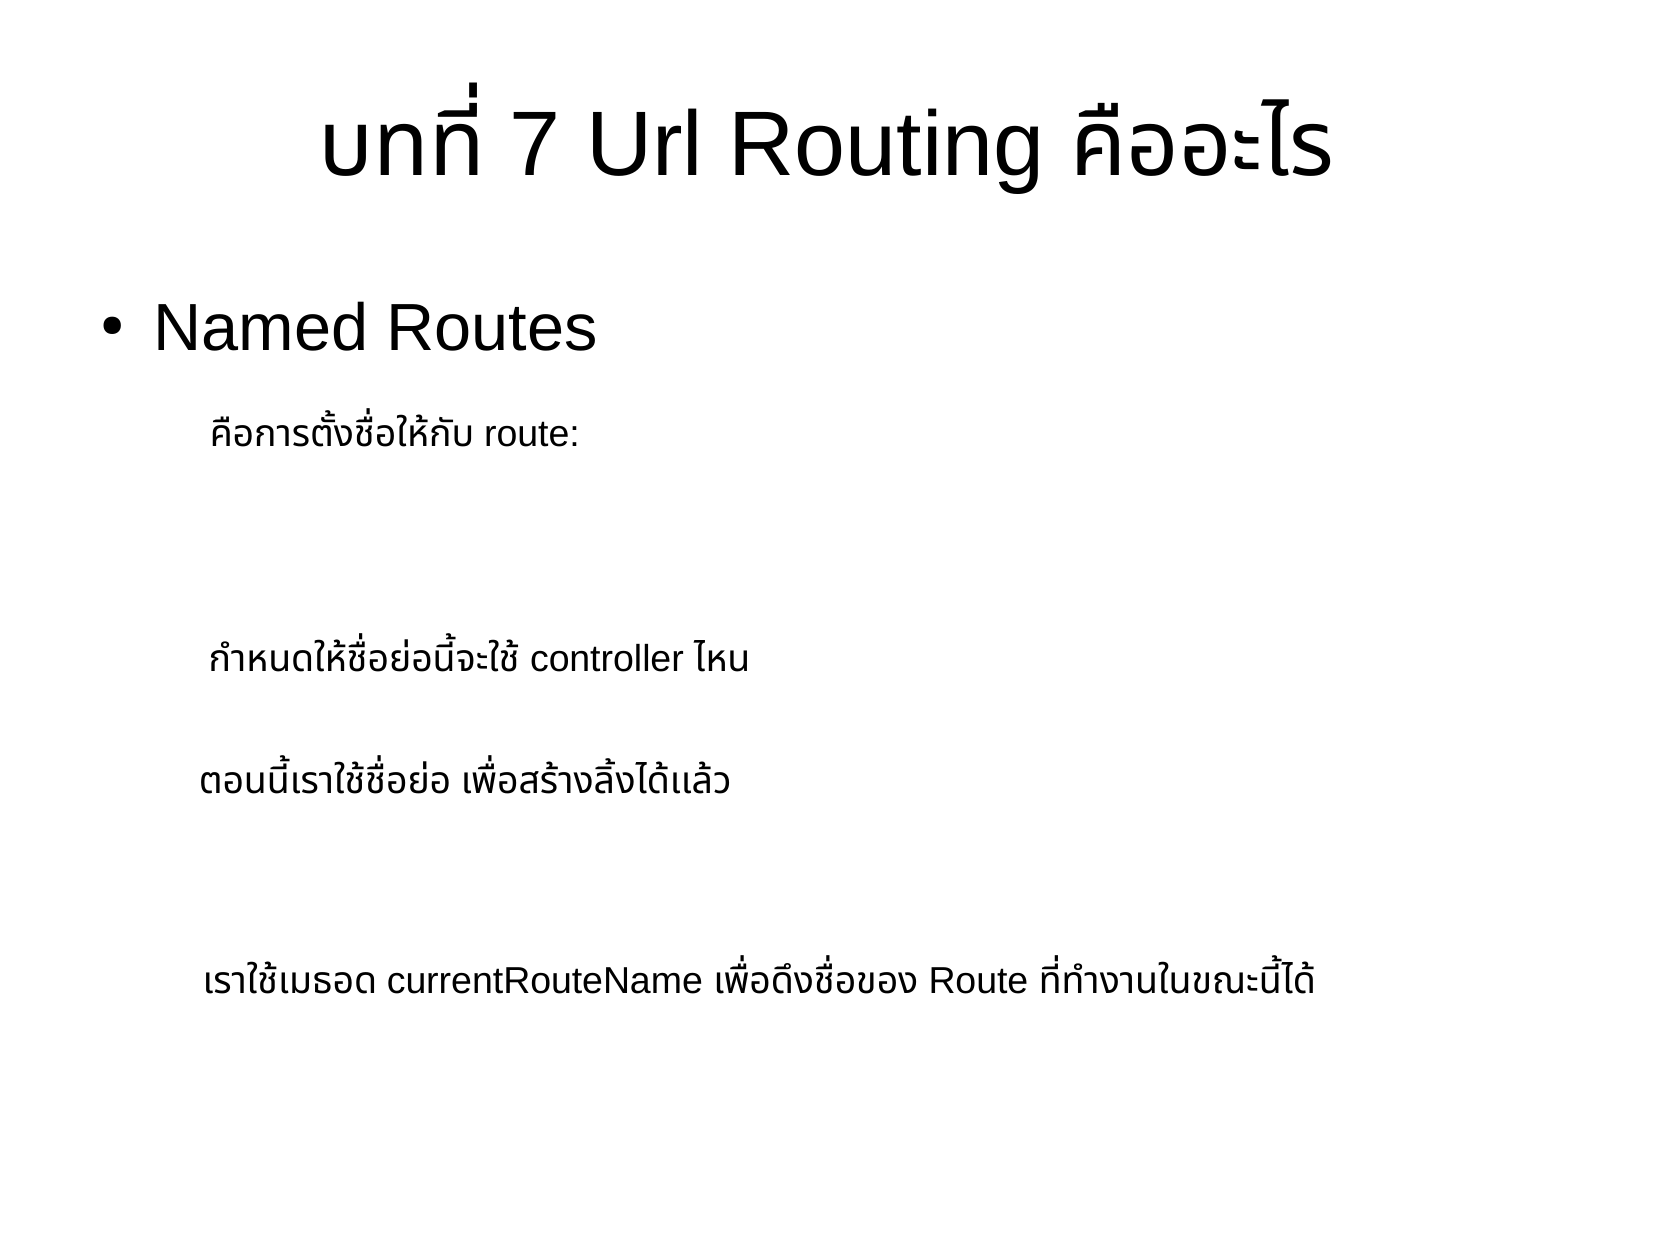

# บทที่ 7 Url Routing คืออะไร
Named Routes
คือการตั้งชื่อให้กับ route:
กำหนดให้ชื่อย่อนี้จะใช้ controller ไหน
ตอนนี้เราใช้ชื่อย่อ เพื่อสร้างลิ้งได้เเล้ว
เราใช้เมธอด currentRouteName เพื่อดึงชื่อของ Route ที่ทำงานในขณะนี้ได้